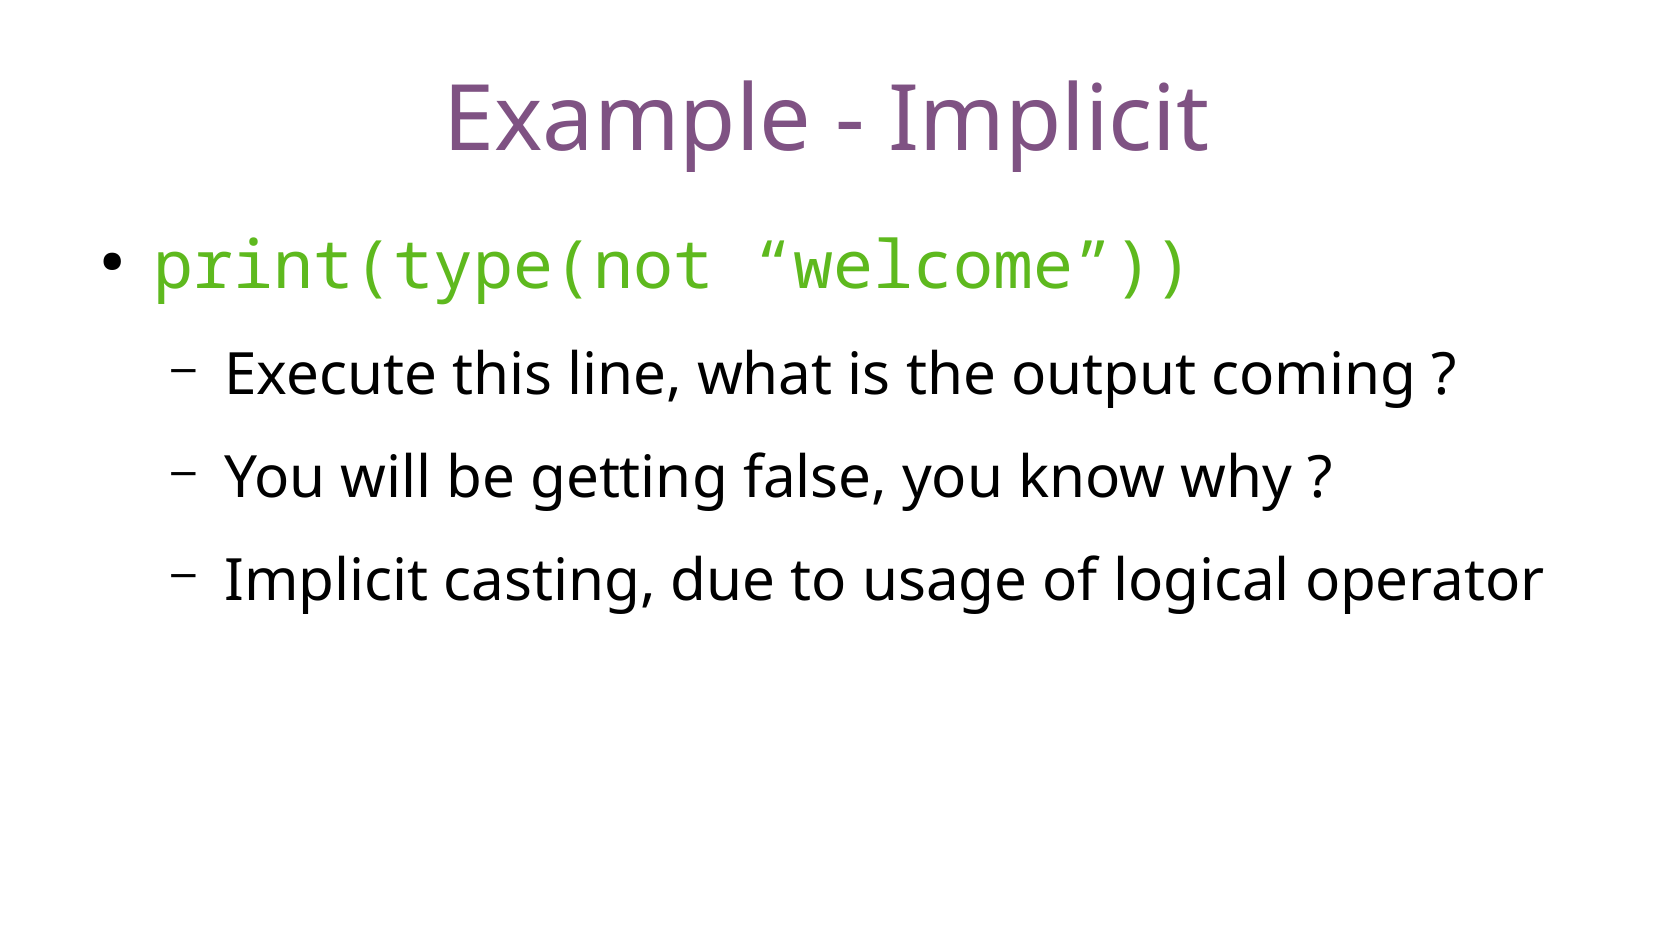

# Example - Implicit
print(type(not “welcome”))
Execute this line, what is the output coming ?
You will be getting false, you know why ?
Implicit casting, due to usage of logical operator